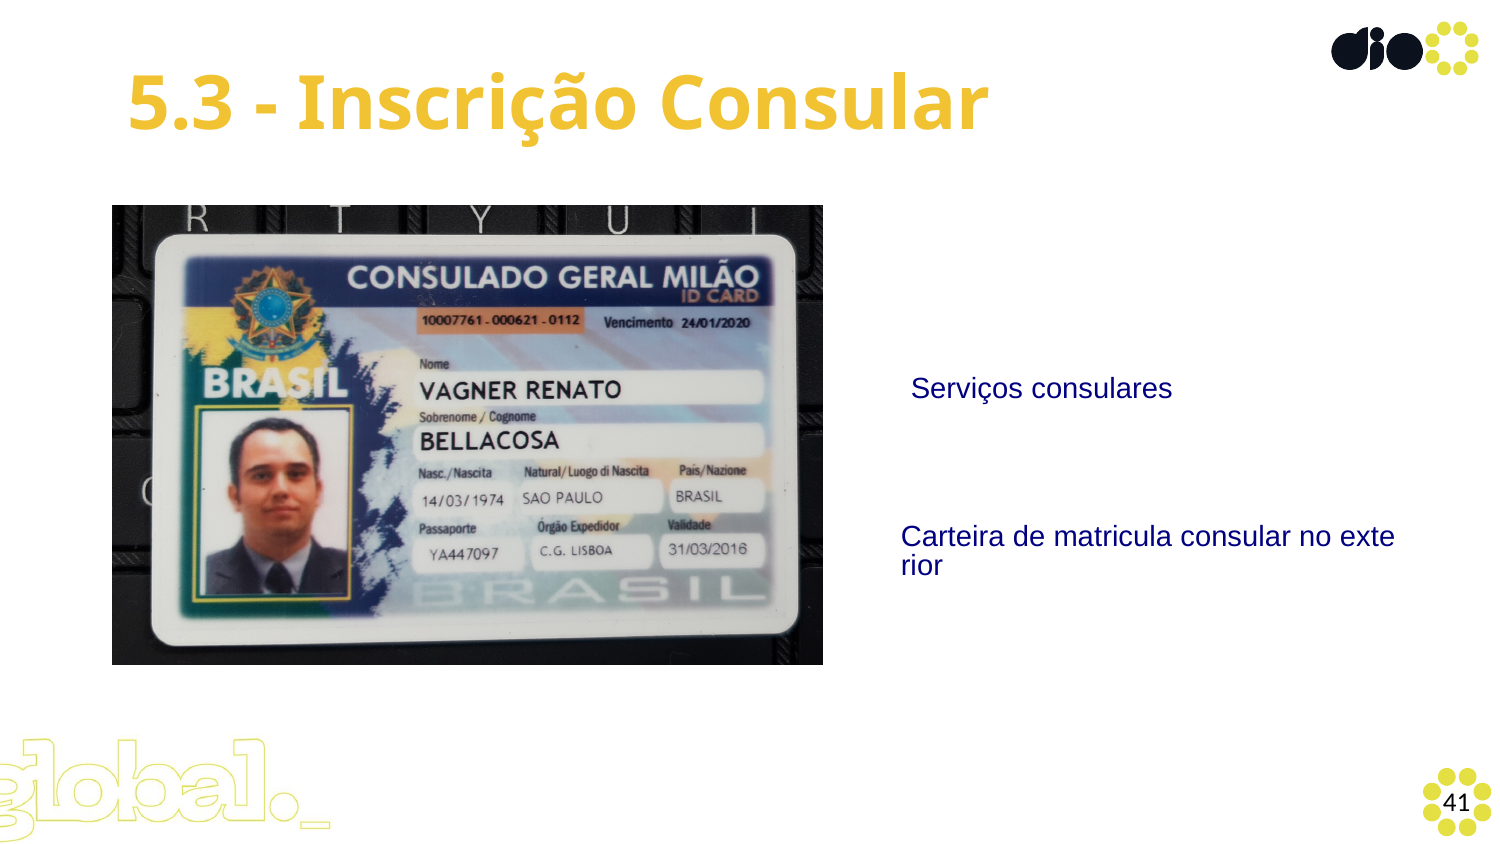

5.3 - Inscrição Consular
Serviços consulares
Carteira de matricula consular no exterior